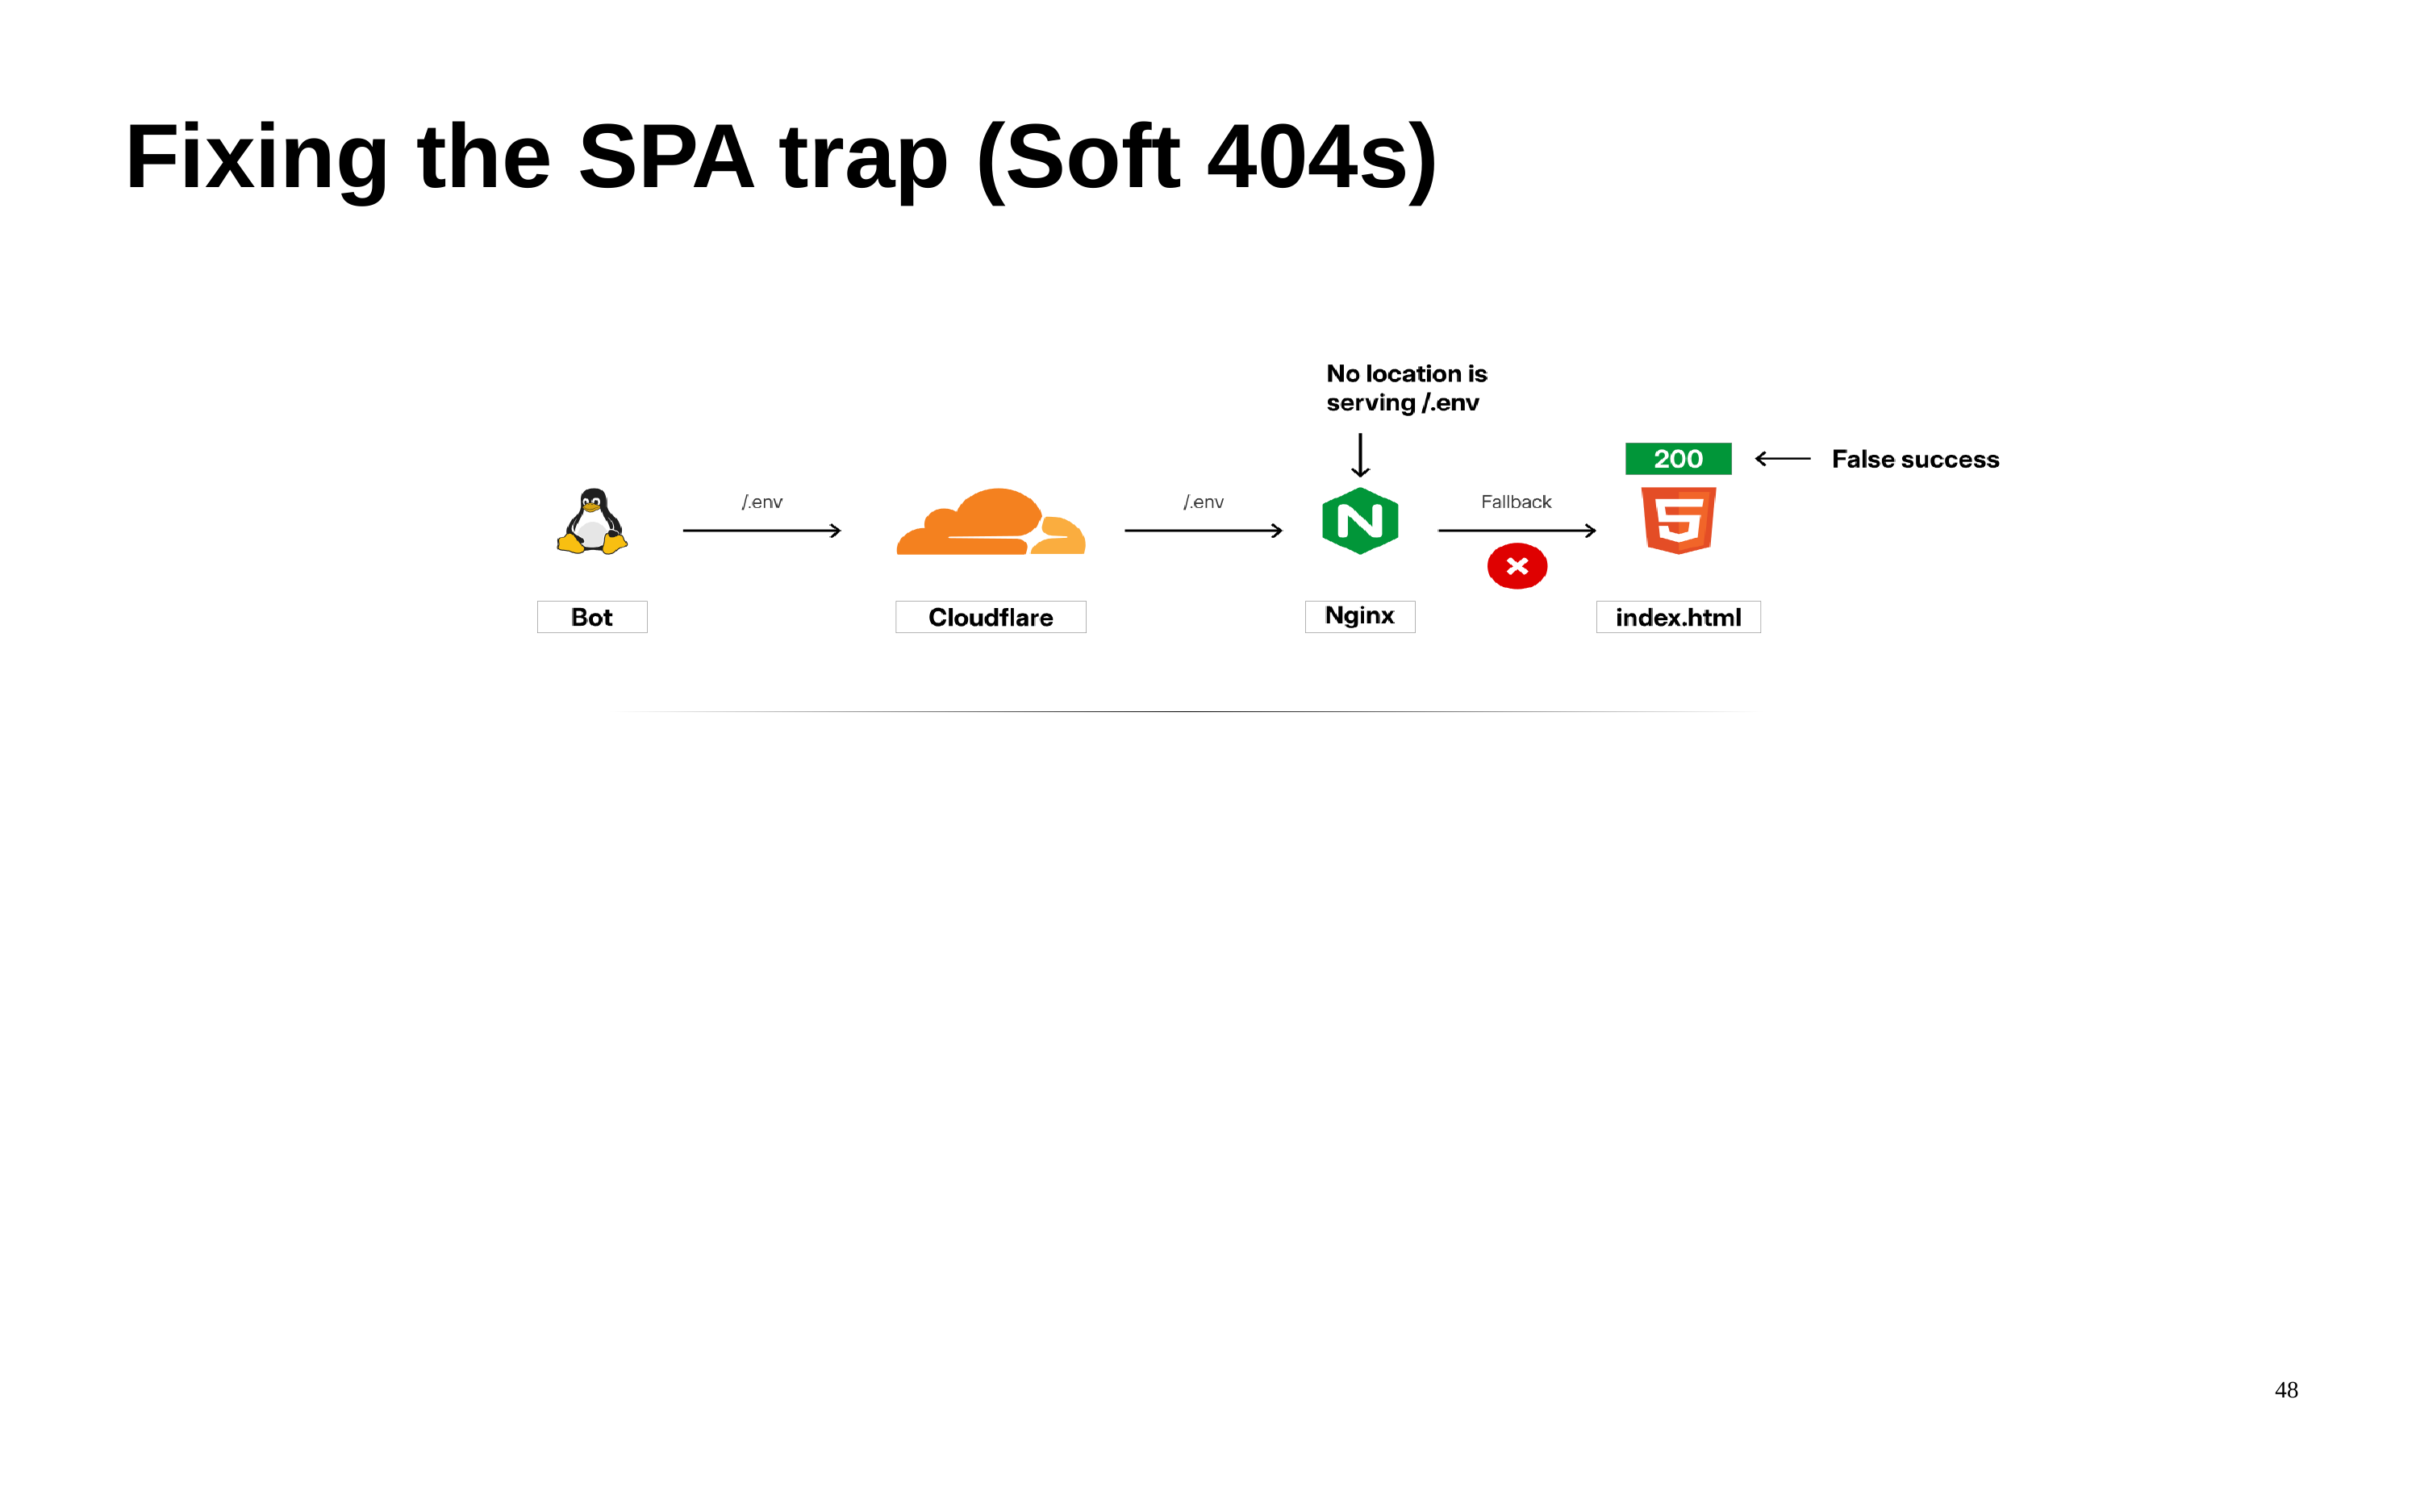

Fixing the SPA trap (Soft 404s)
48